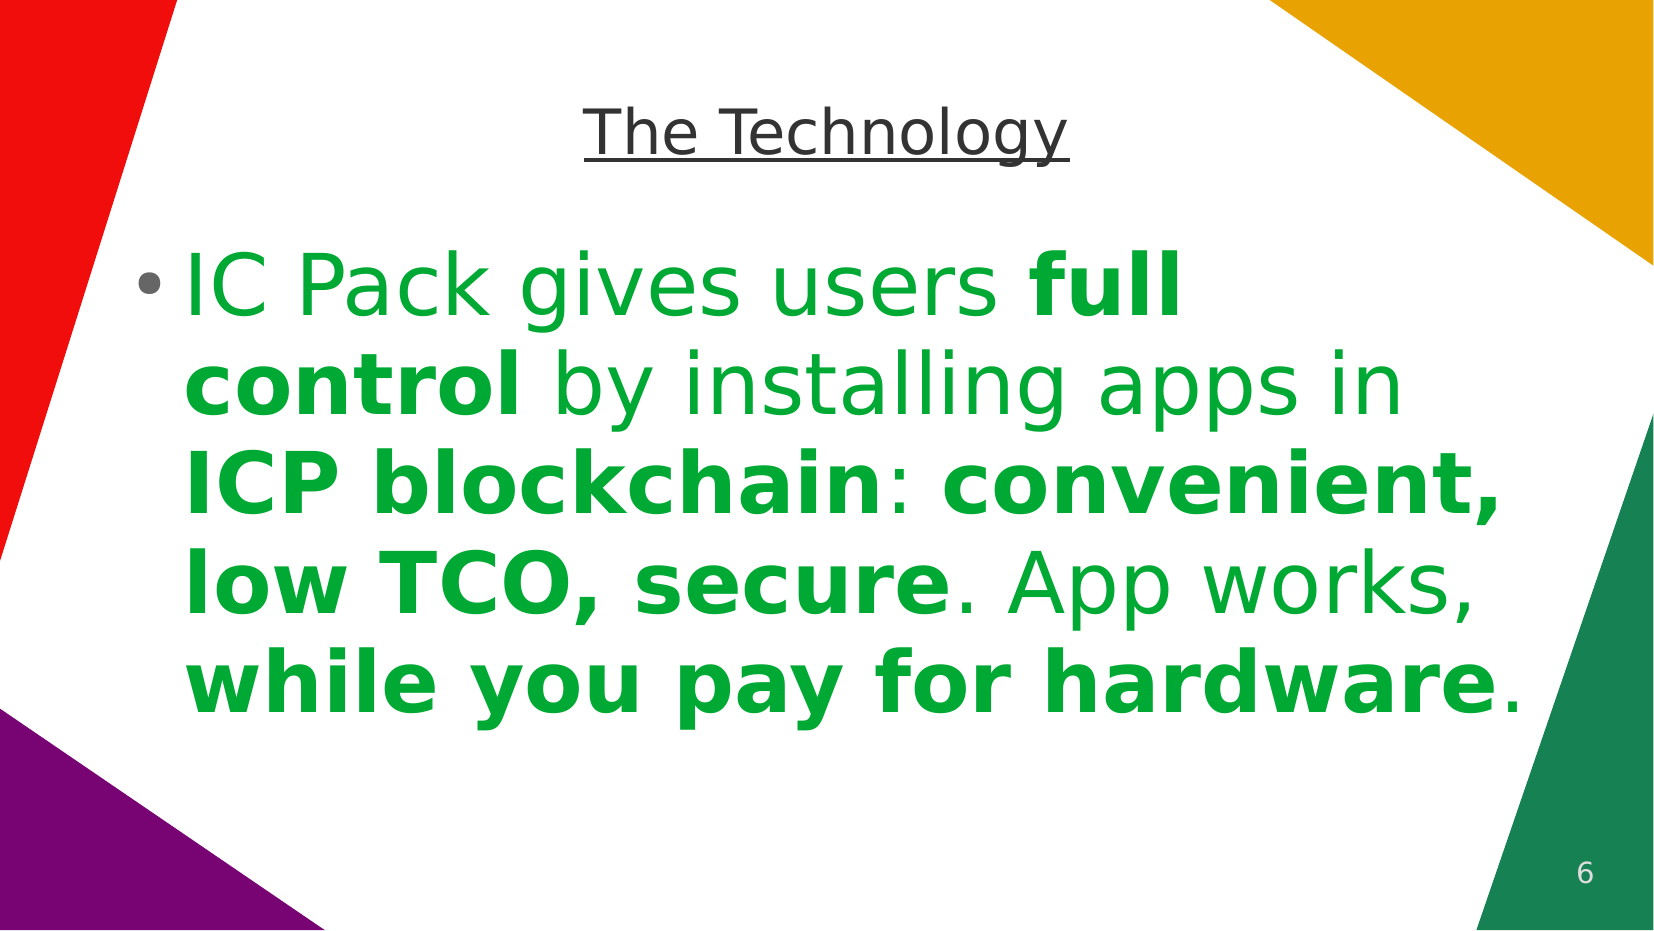

# The Technology
IC Pack gives users full control by installing apps in ICP blockchain: convenient, low TCO, secure. App works, while you pay for hardware.
6